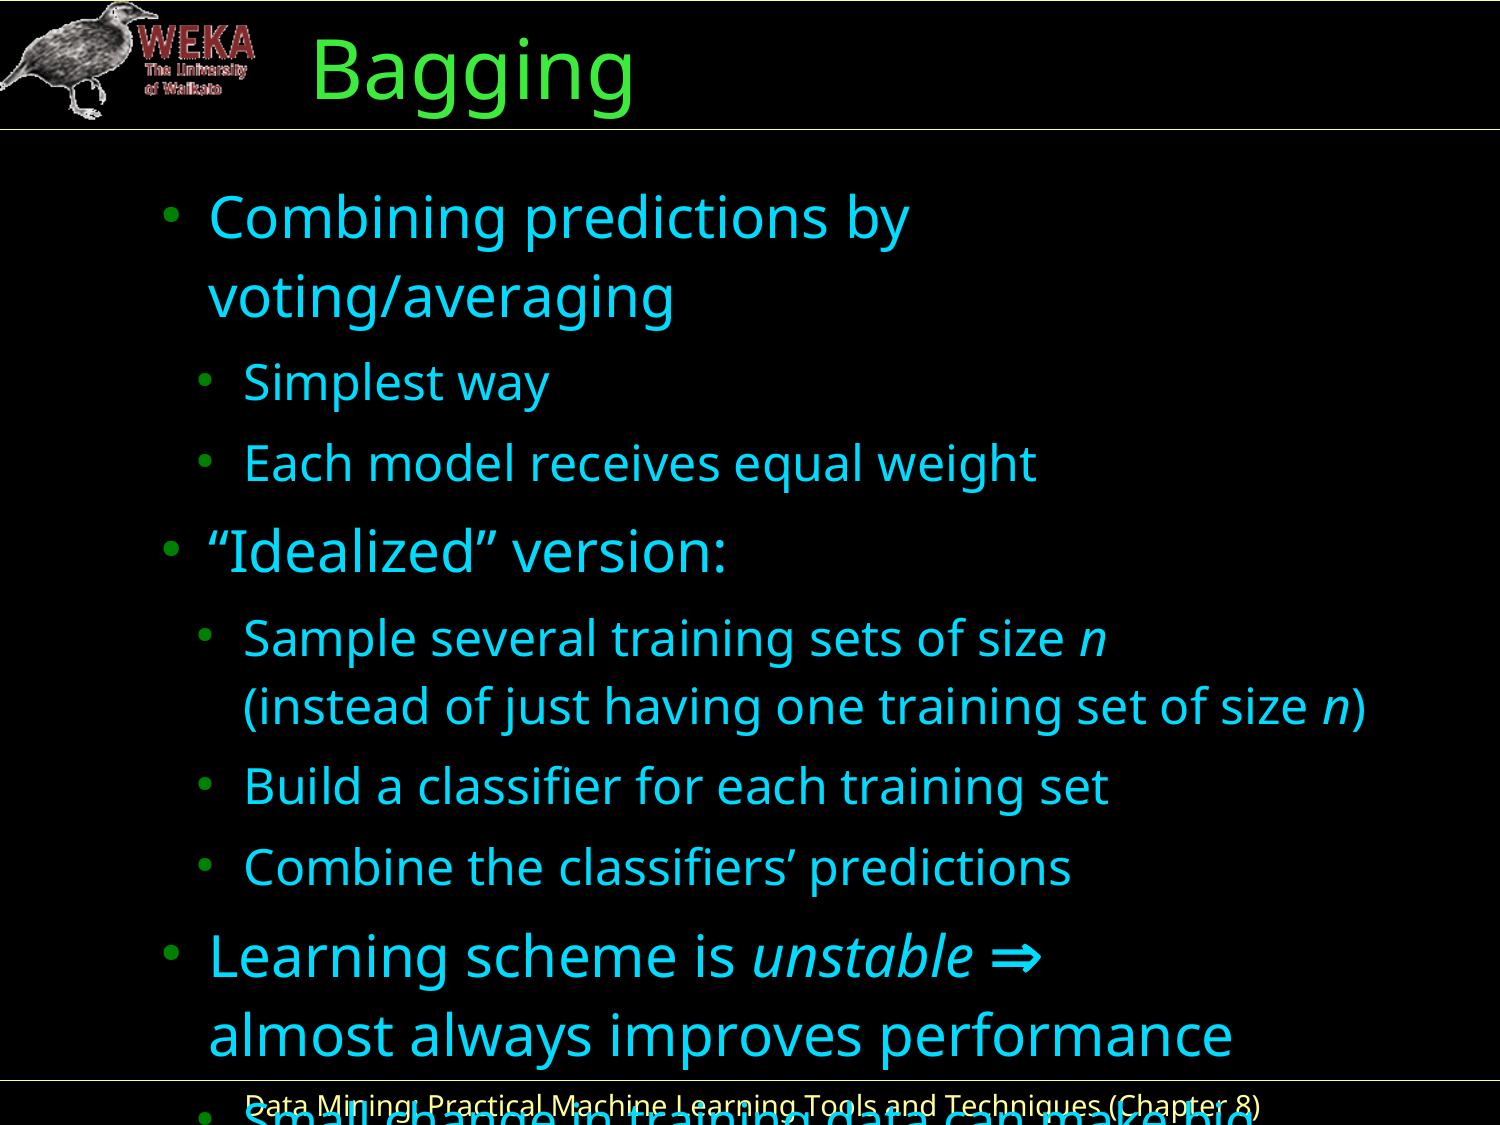

# Bagging
Combining predictions by voting/averaging
Simplest way
Each model receives equal weight
“Idealized” version:
Sample several training sets of size n
(instead of just having one training set of size n)
Build a classifier for each training set
Combine the classifiers’ predictions
Learning scheme is unstable
almost always improves performance
Small change in training data can make big change in model (e.g. decision trees)
Data Mining: Practical Machine Learning Tools and Techniques (Chapter 8)